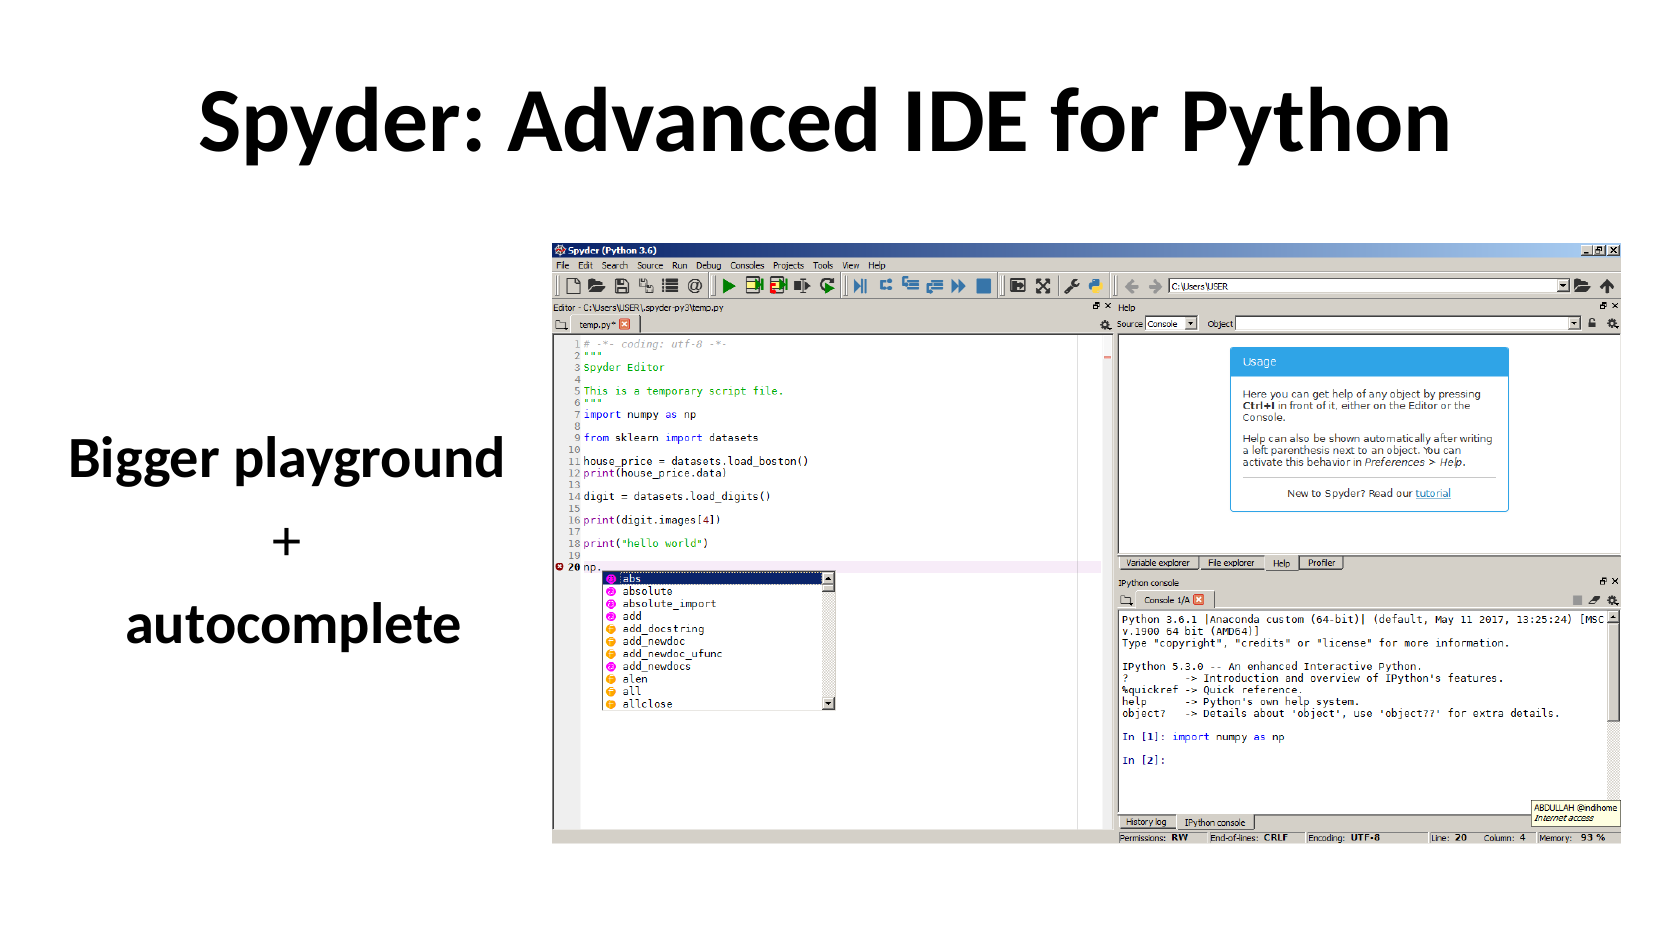

Spyder: Advanced IDE for Python
Bigger playground
+
autocomplete